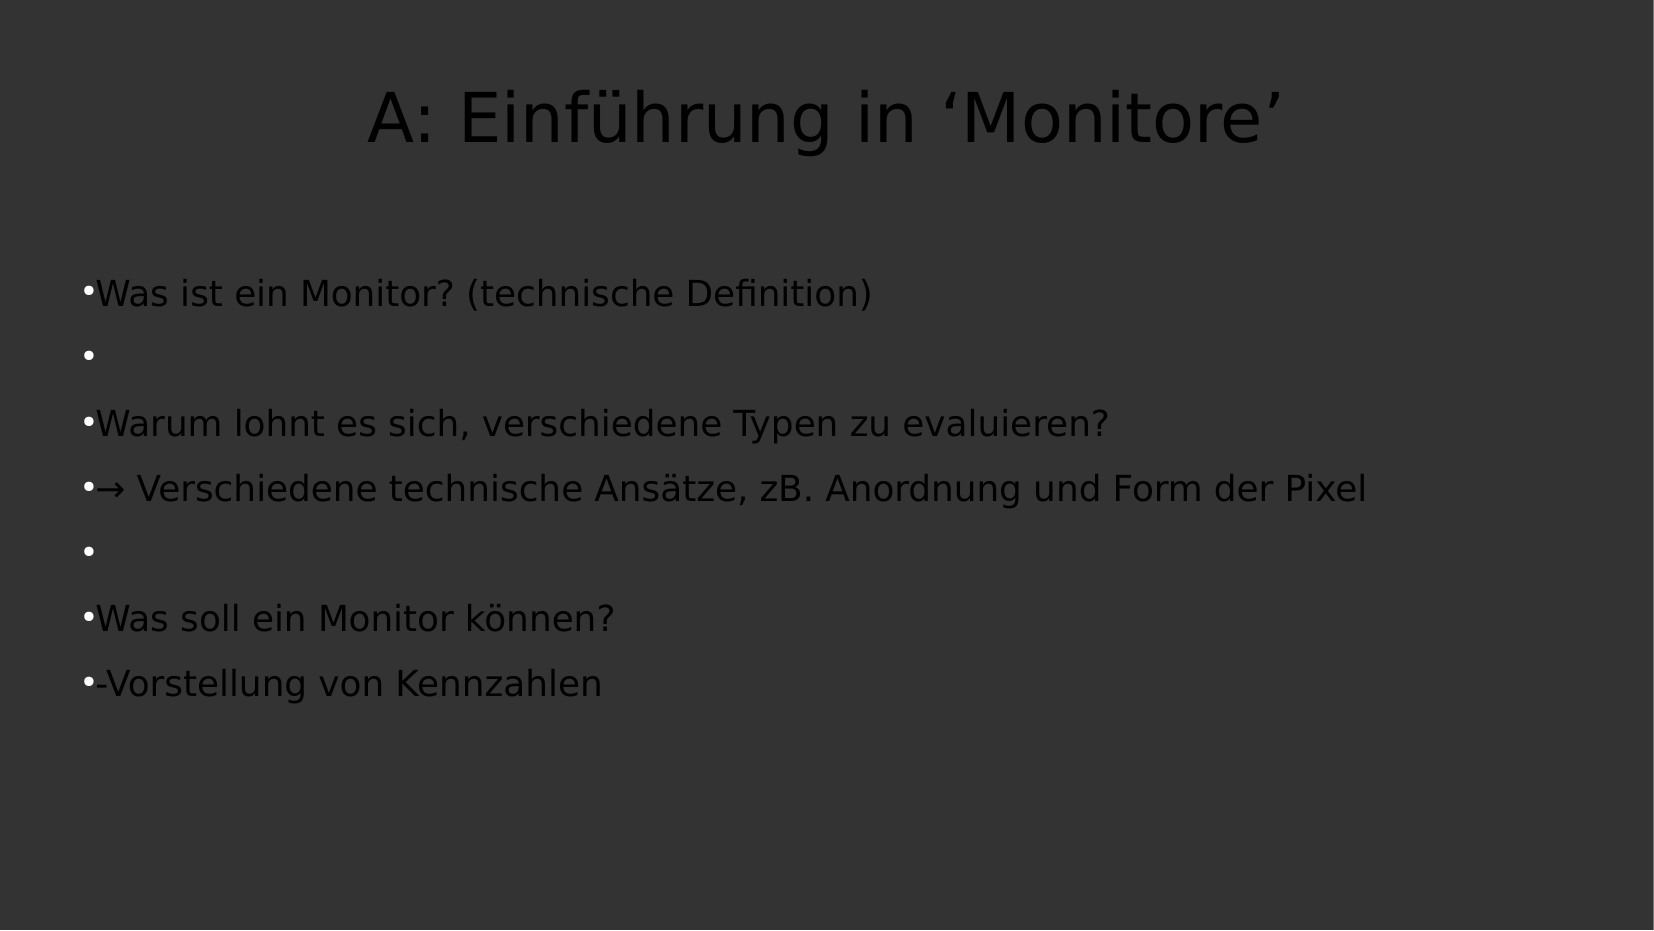

# A: Einführung in ‘Monitore’
Was ist ein Monitor? (technische Definition)
Warum lohnt es sich, verschiedene Typen zu evaluieren?
→ Verschiedene technische Ansätze, zB. Anordnung und Form der Pixel
Was soll ein Monitor können?
-Vorstellung von Kennzahlen